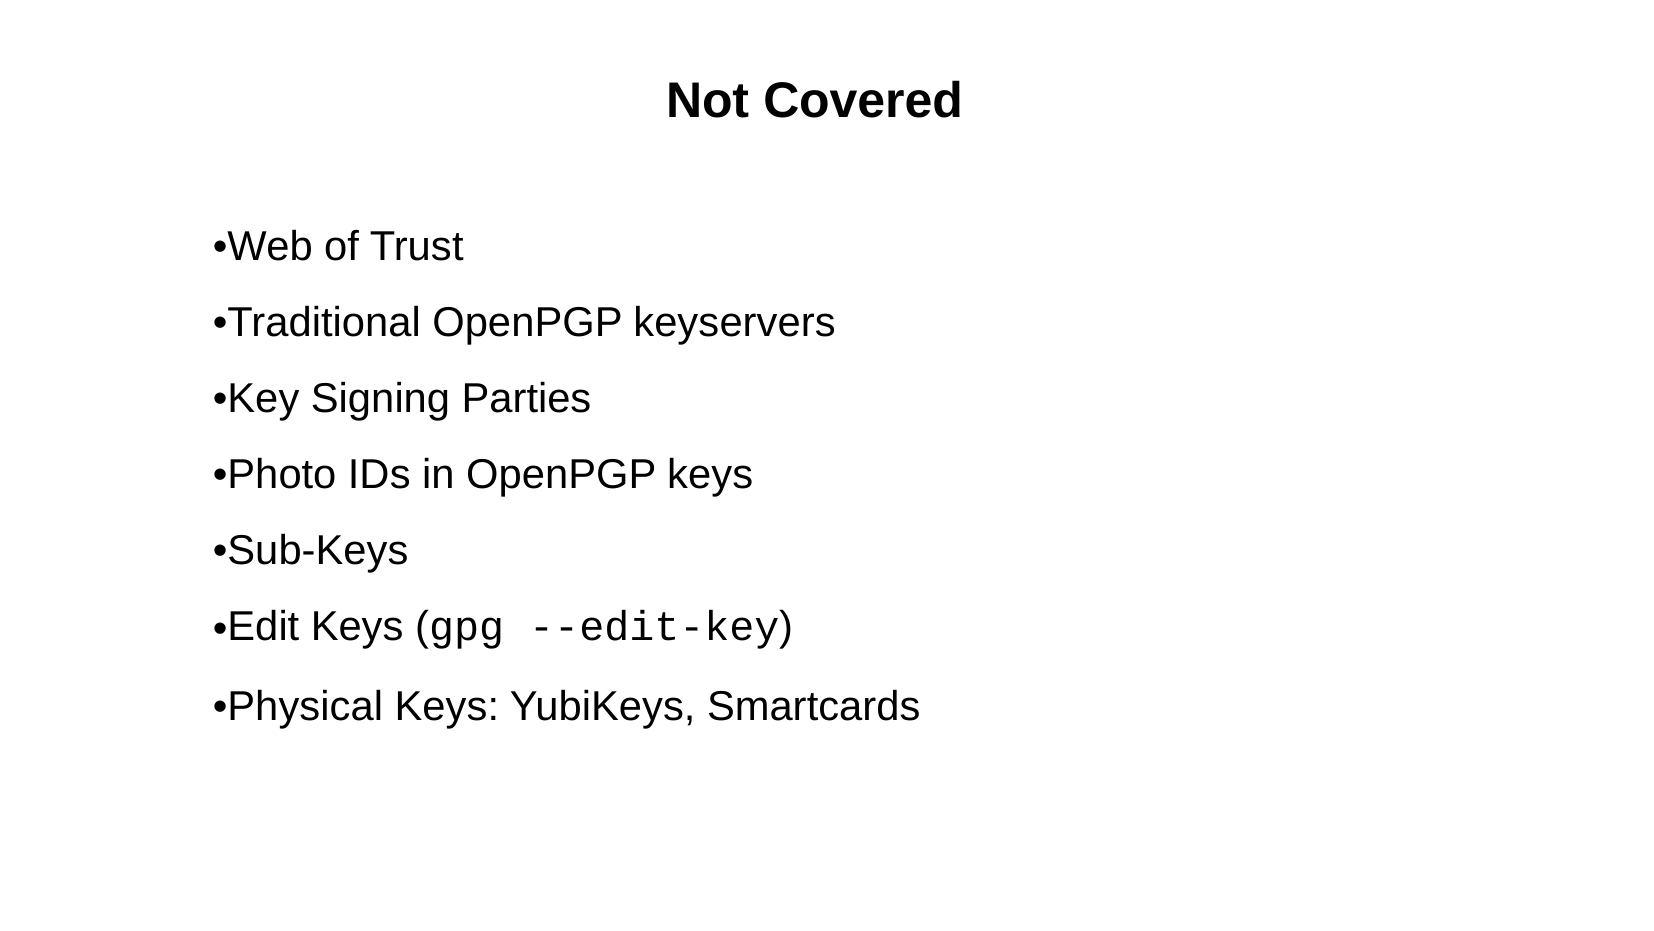

# Not Covered
Web of Trust
Traditional OpenPGP keyservers
Key Signing Parties
Photo IDs in OpenPGP keys
Sub-Keys
Edit Keys (gpg --edit-key)
Physical Keys: YubiKeys, Smartcards